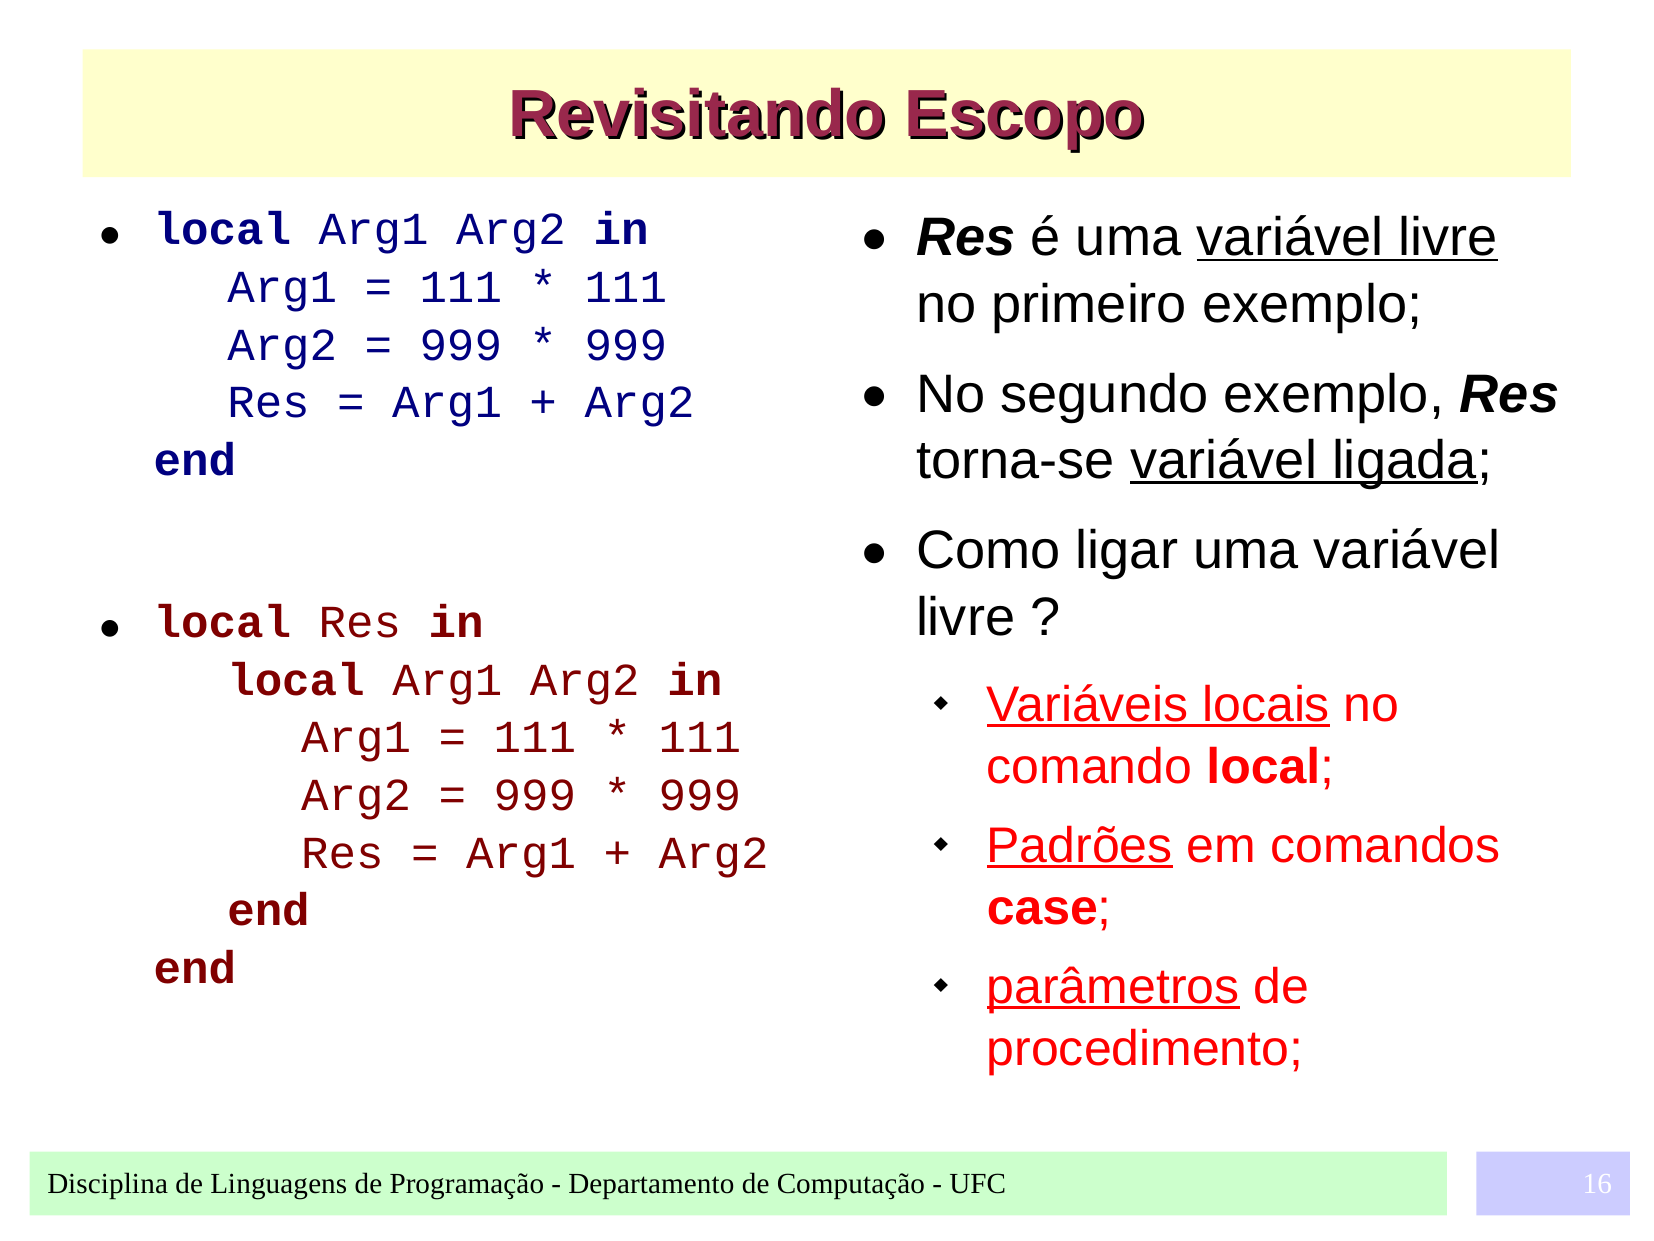

# Revisitando Escopo
local Arg1 Arg2 in
	Arg1 = 111 * 111
	Arg2 = 999 * 999
	Res = Arg1 + Arg2
end
local Res in
	local Arg1 Arg2 in
		Arg1 = 111 * 111
		Arg2 = 999 * 999
		Res = Arg1 + Arg2
	end
end
Res é uma variável livre no primeiro exemplo;
No segundo exemplo, Res torna-se variável ligada;
Como ligar uma variável livre ?
Variáveis locais no comando local;
Padrões em comandos case;
parâmetros de procedimento;
Disciplina de Linguagens de Programação - Departamento de Computação - UFC
16